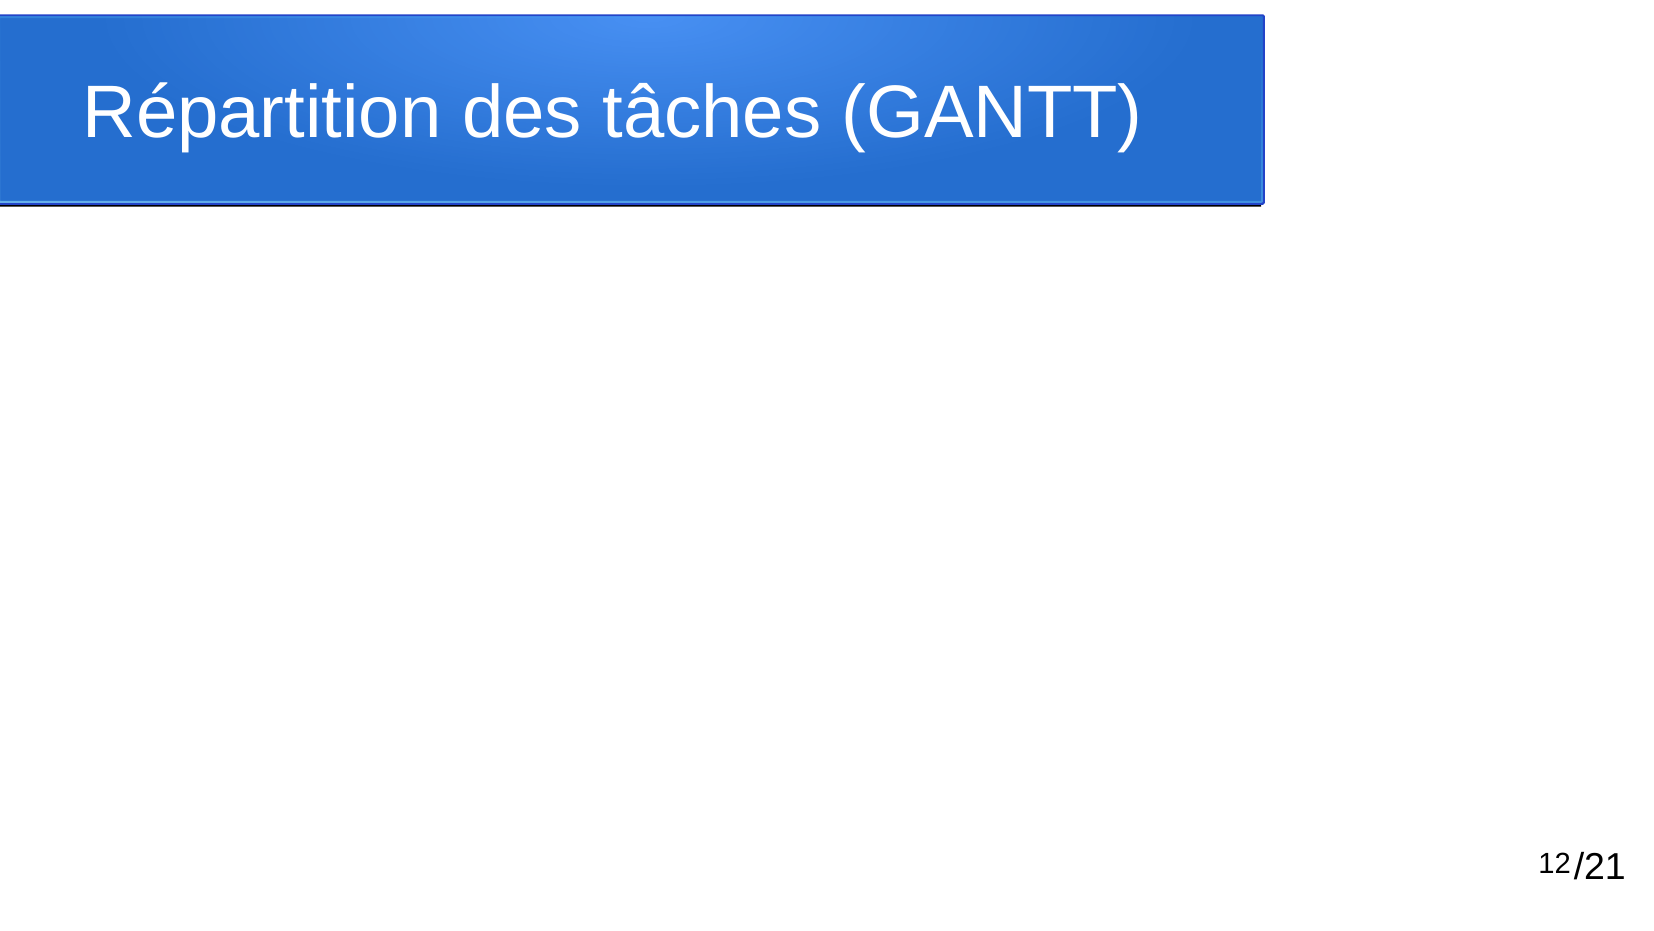

# Répartition des tâches (GANTT)
/21
12